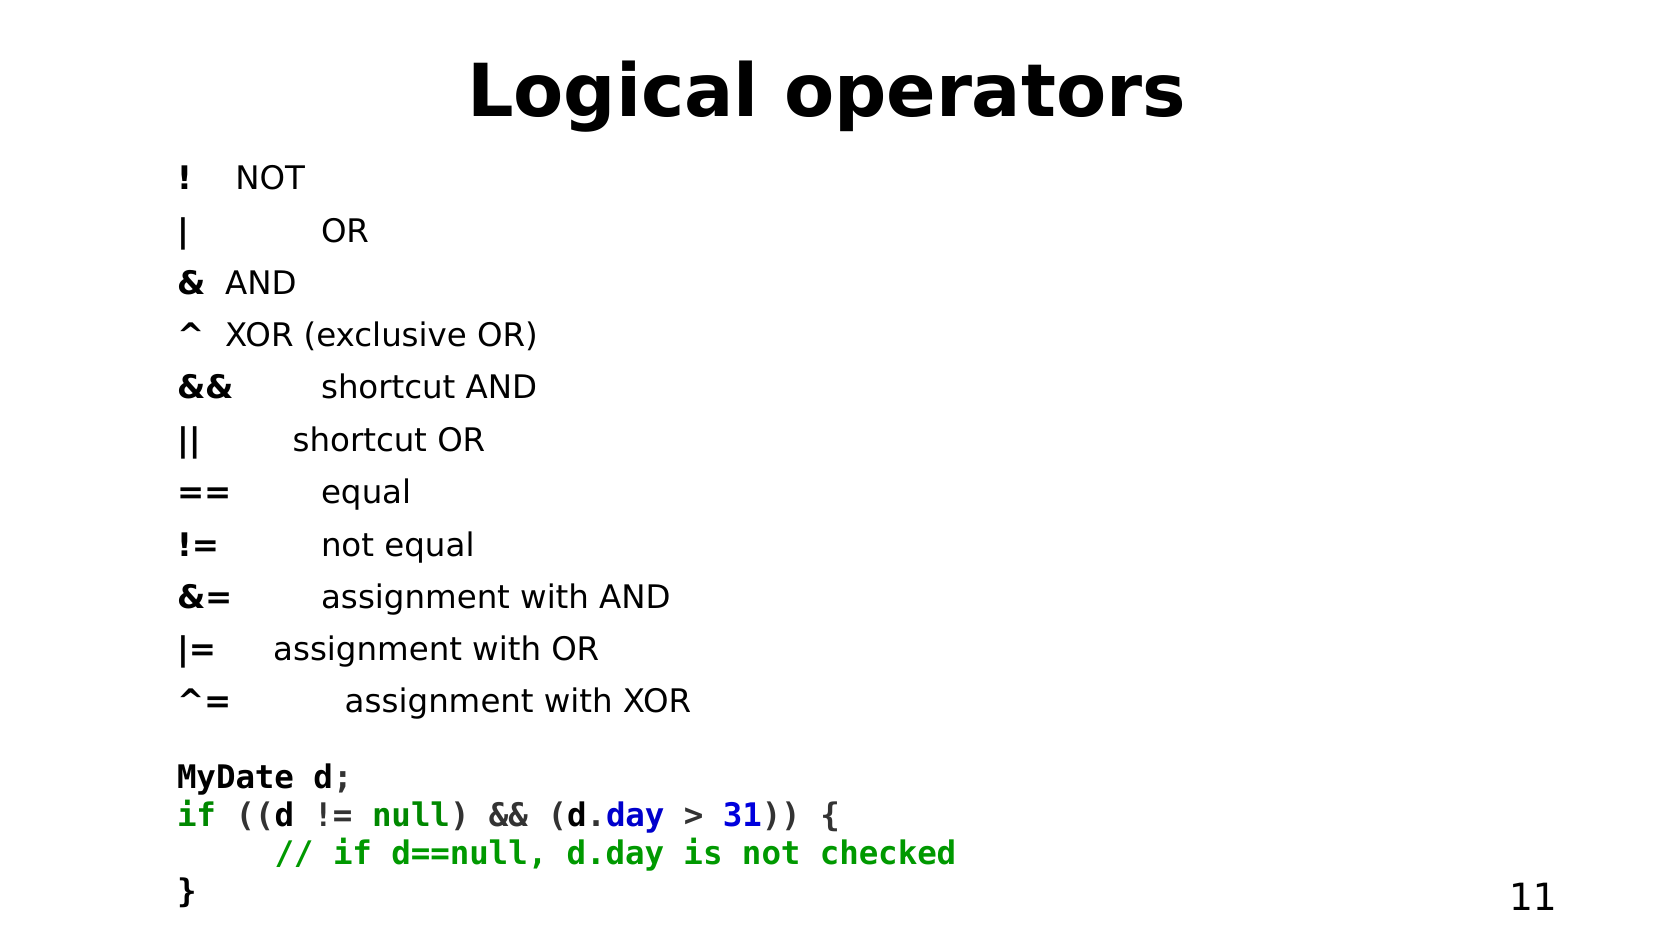

# Logical operators
! 			 NOT
|	 		OR
&			AND
^			XOR (exclusive OR)
&&		shortcut AND
||		 shortcut OR
==		equal
!=	 		not equal
&=		assignment with AND
|=	 	assignment with OR
^=	 assignment with XOR
MyDate d;
if ((d != null) && (d.day > 31)) {
 // if d==null, d.day is not checked
}